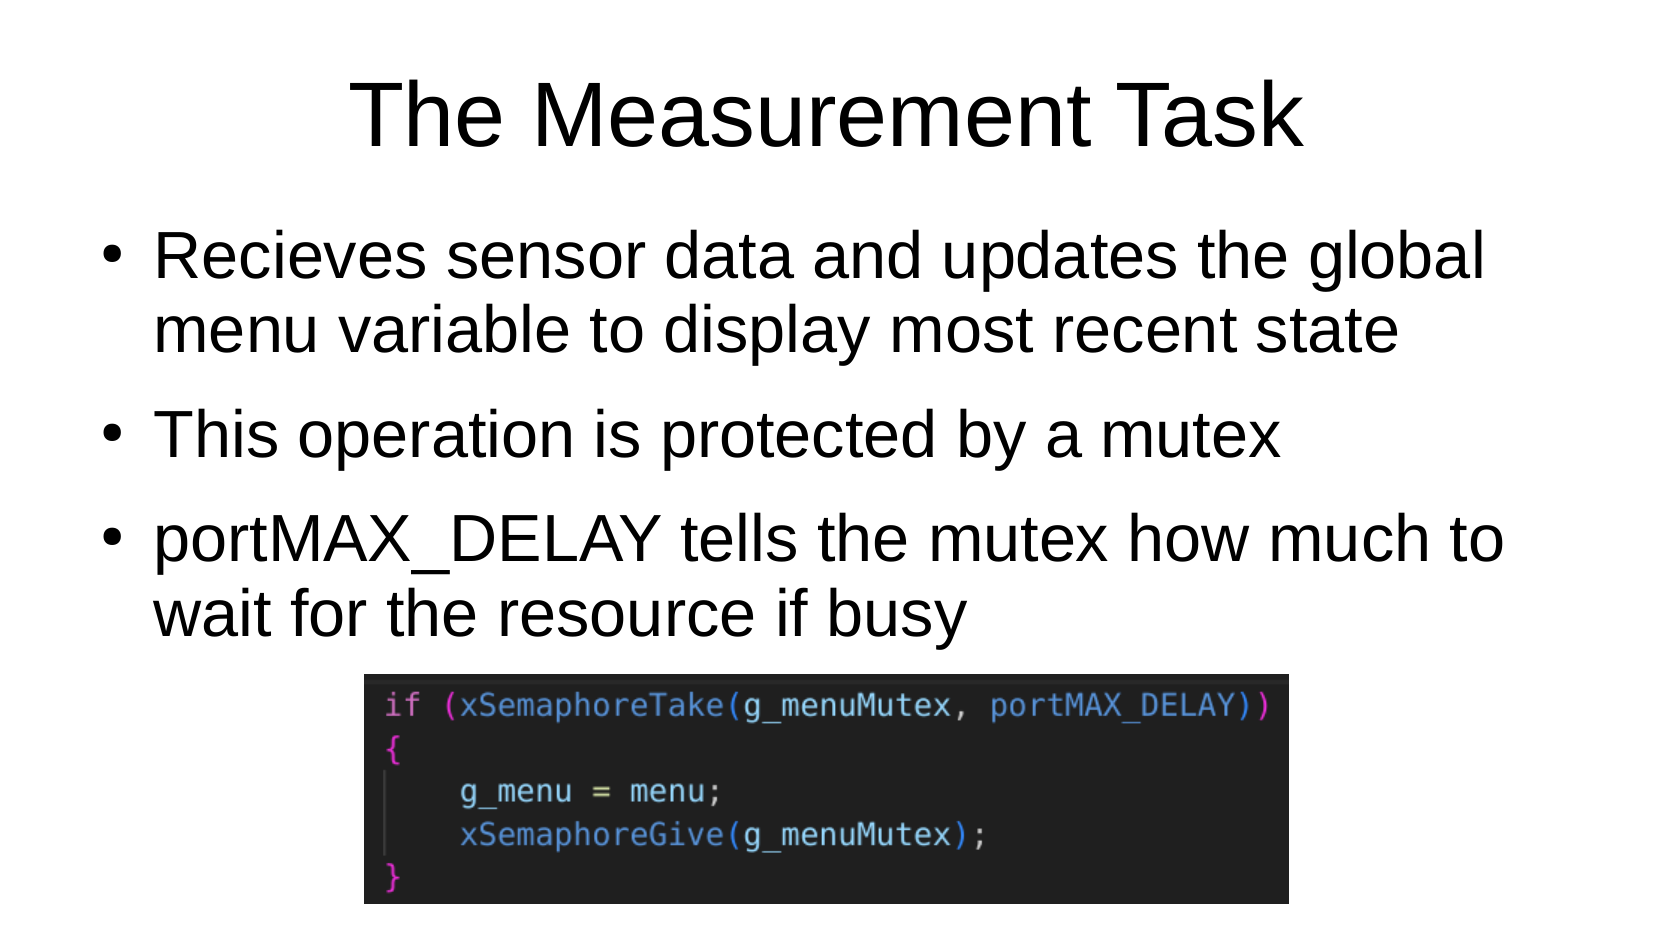

# The Measurement Task
Recieves sensor data and updates the global menu variable to display most recent state
This operation is protected by a mutex
portMAX_DELAY tells the mutex how much to wait for the resource if busy